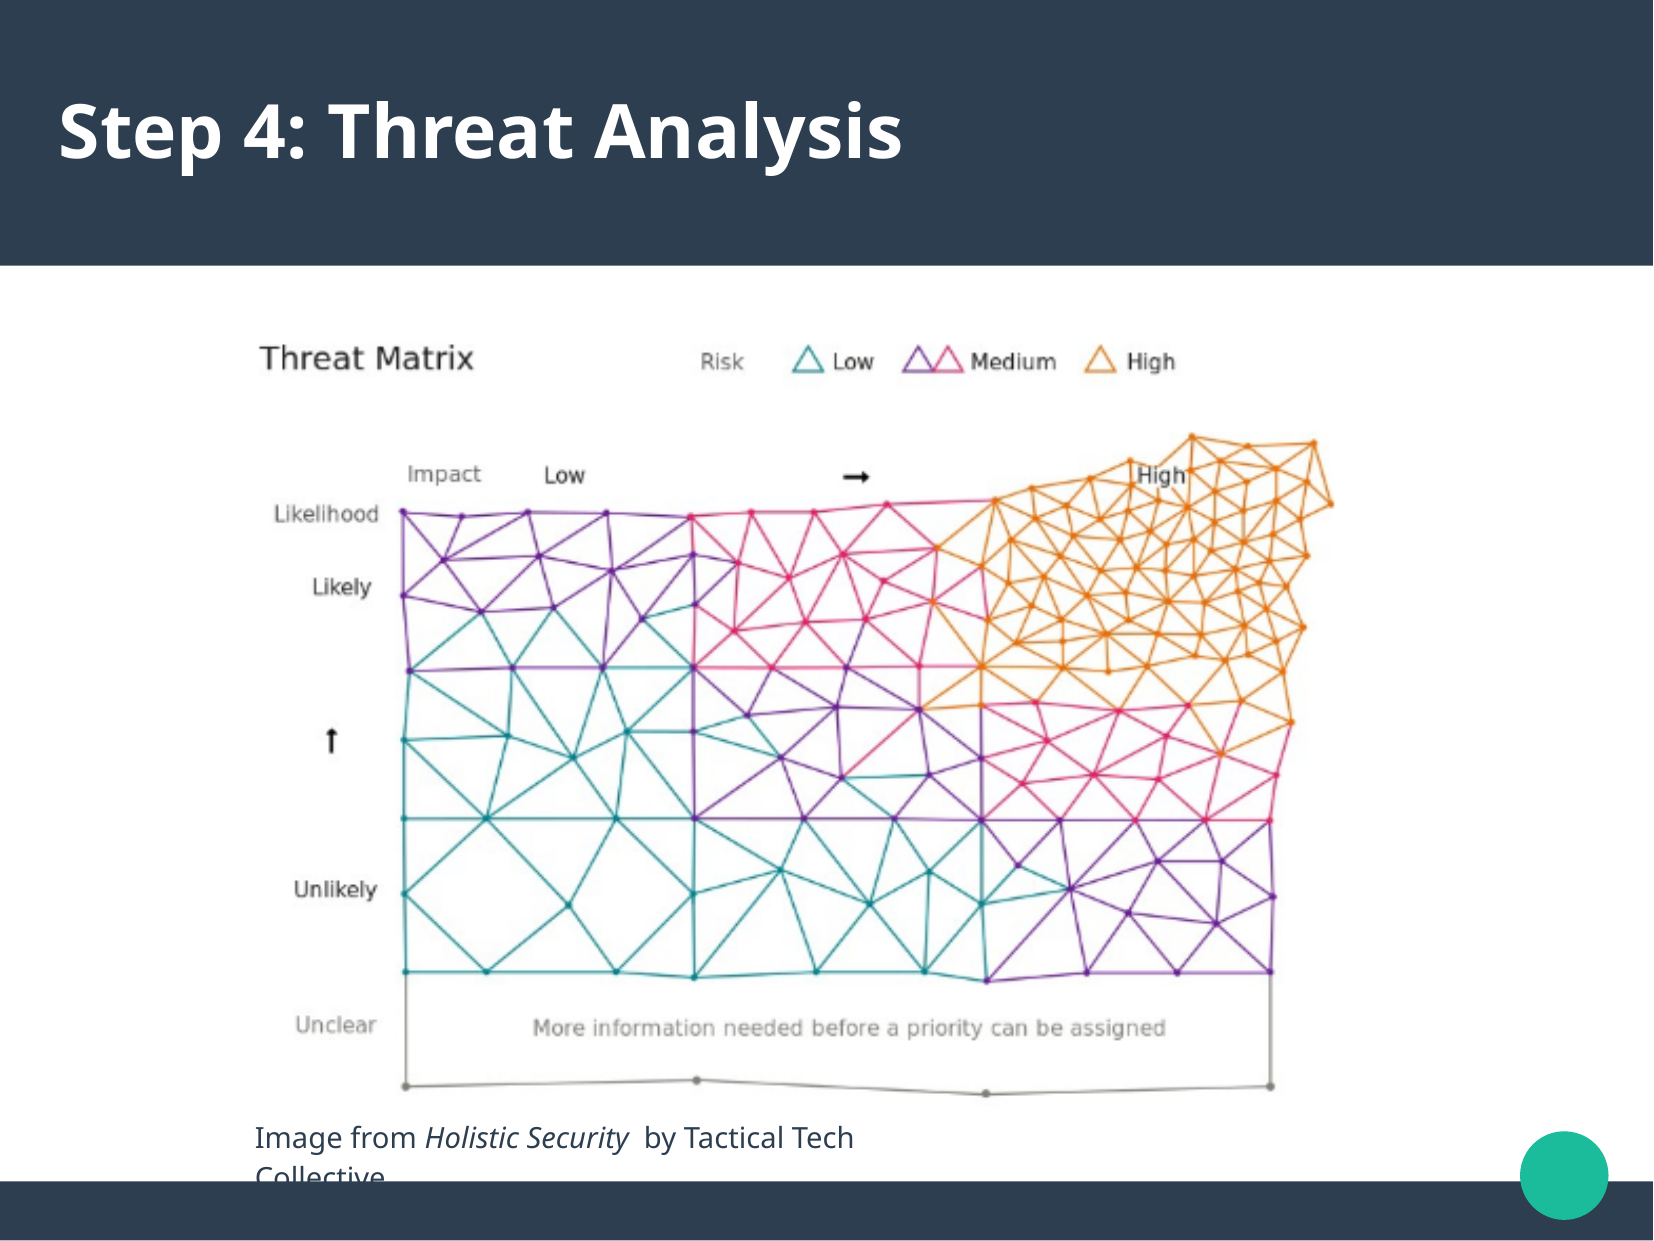

Step 4: Threat Analysis
Image from Holistic Security by Tactical Tech Collective